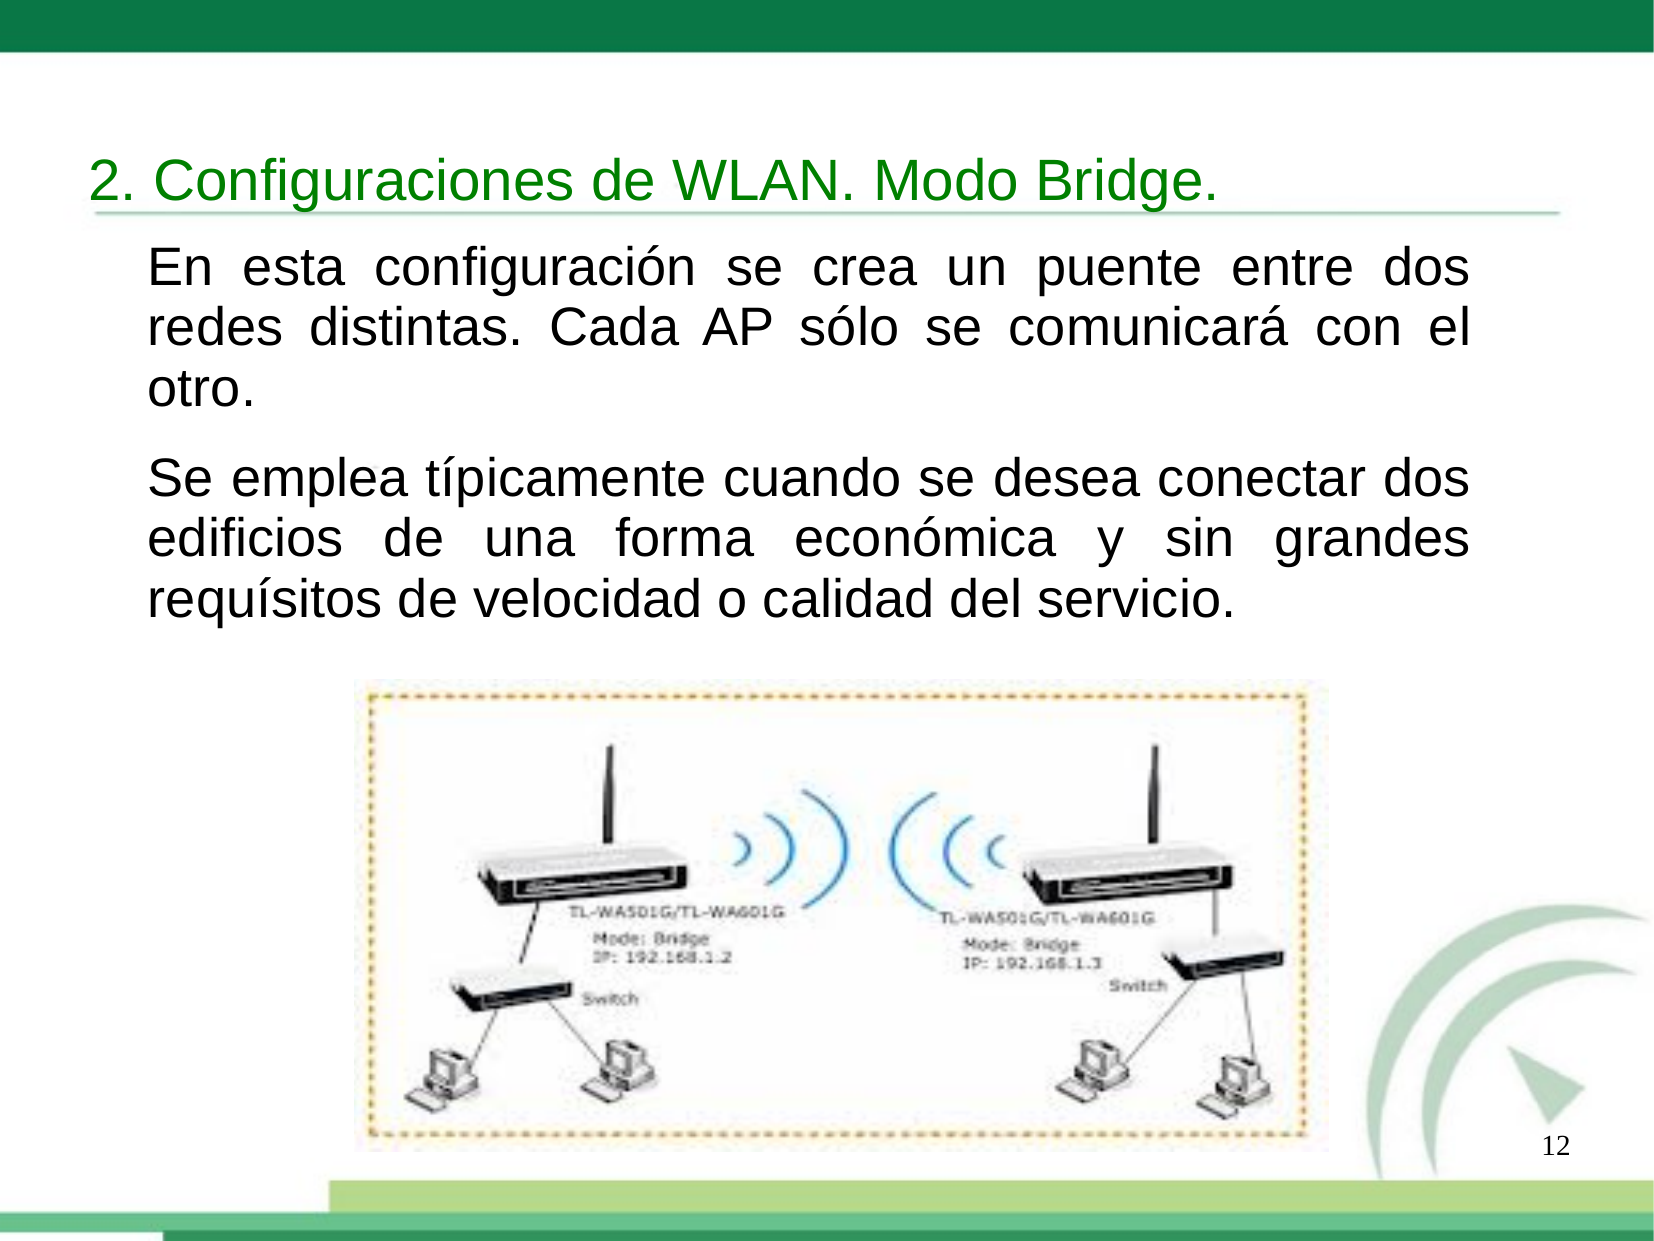

2. Configuraciones de WLAN. Modo Bridge.
# En esta configuración se crea un puente entre dos redes distintas. Cada AP sólo se comunicará con el otro.
Se emplea típicamente cuando se desea conectar dos edificios de una forma económica y sin grandes requísitos de velocidad o calidad del servicio.
12